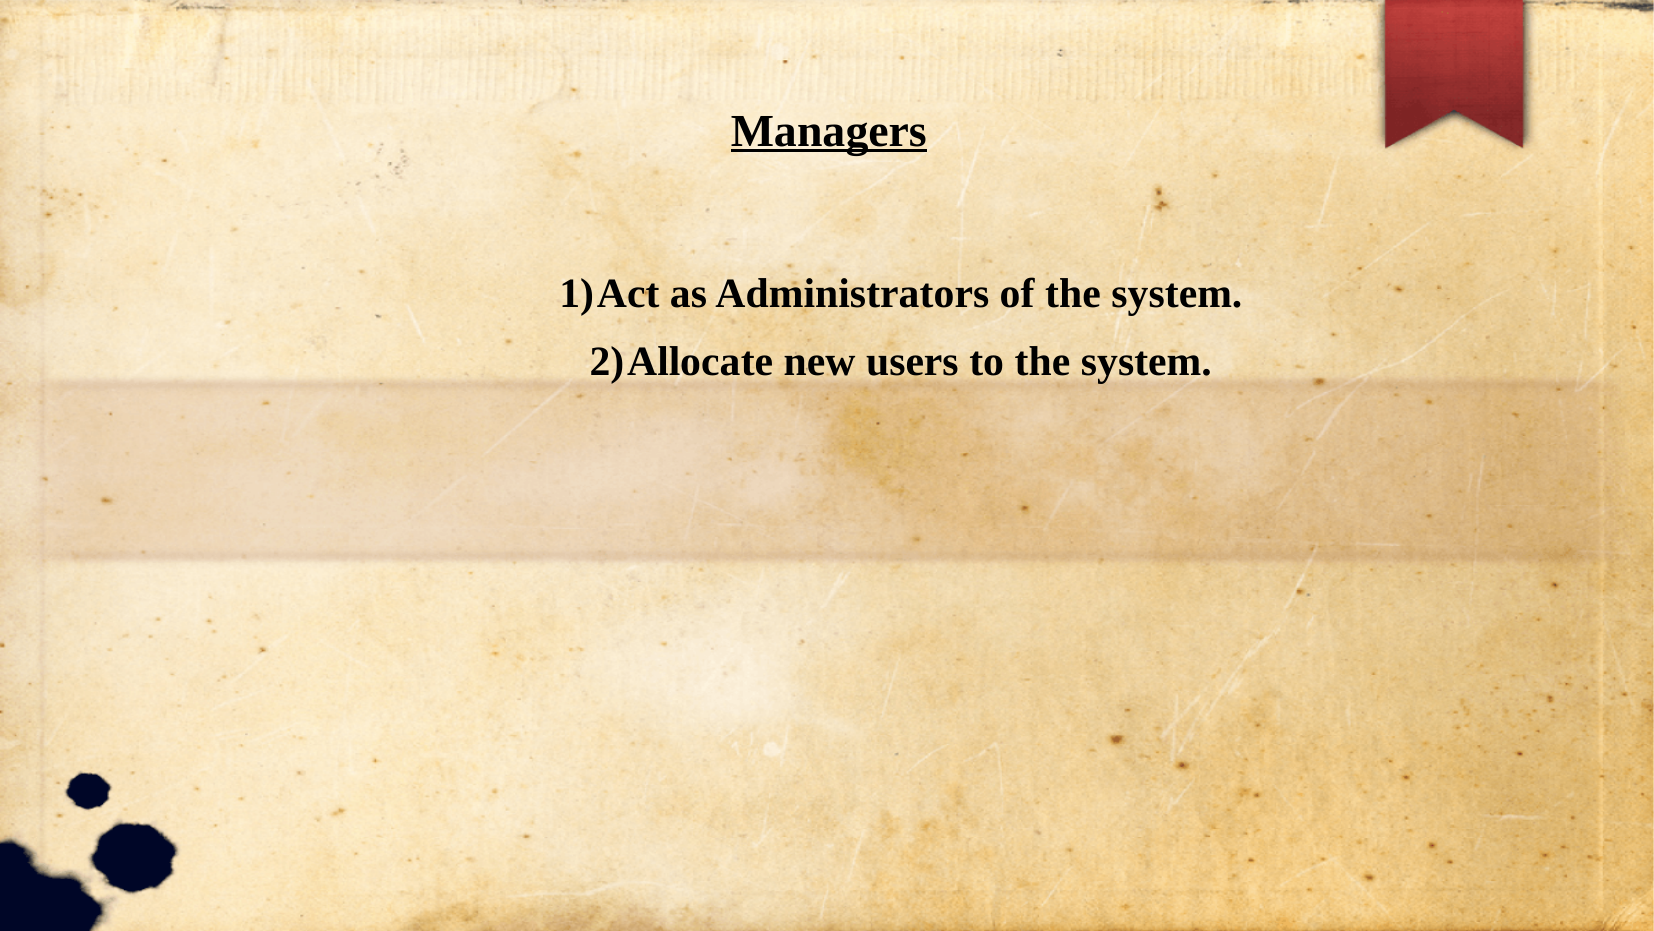

# Managers
Act as Administrators of the system.
Allocate new users to the system.